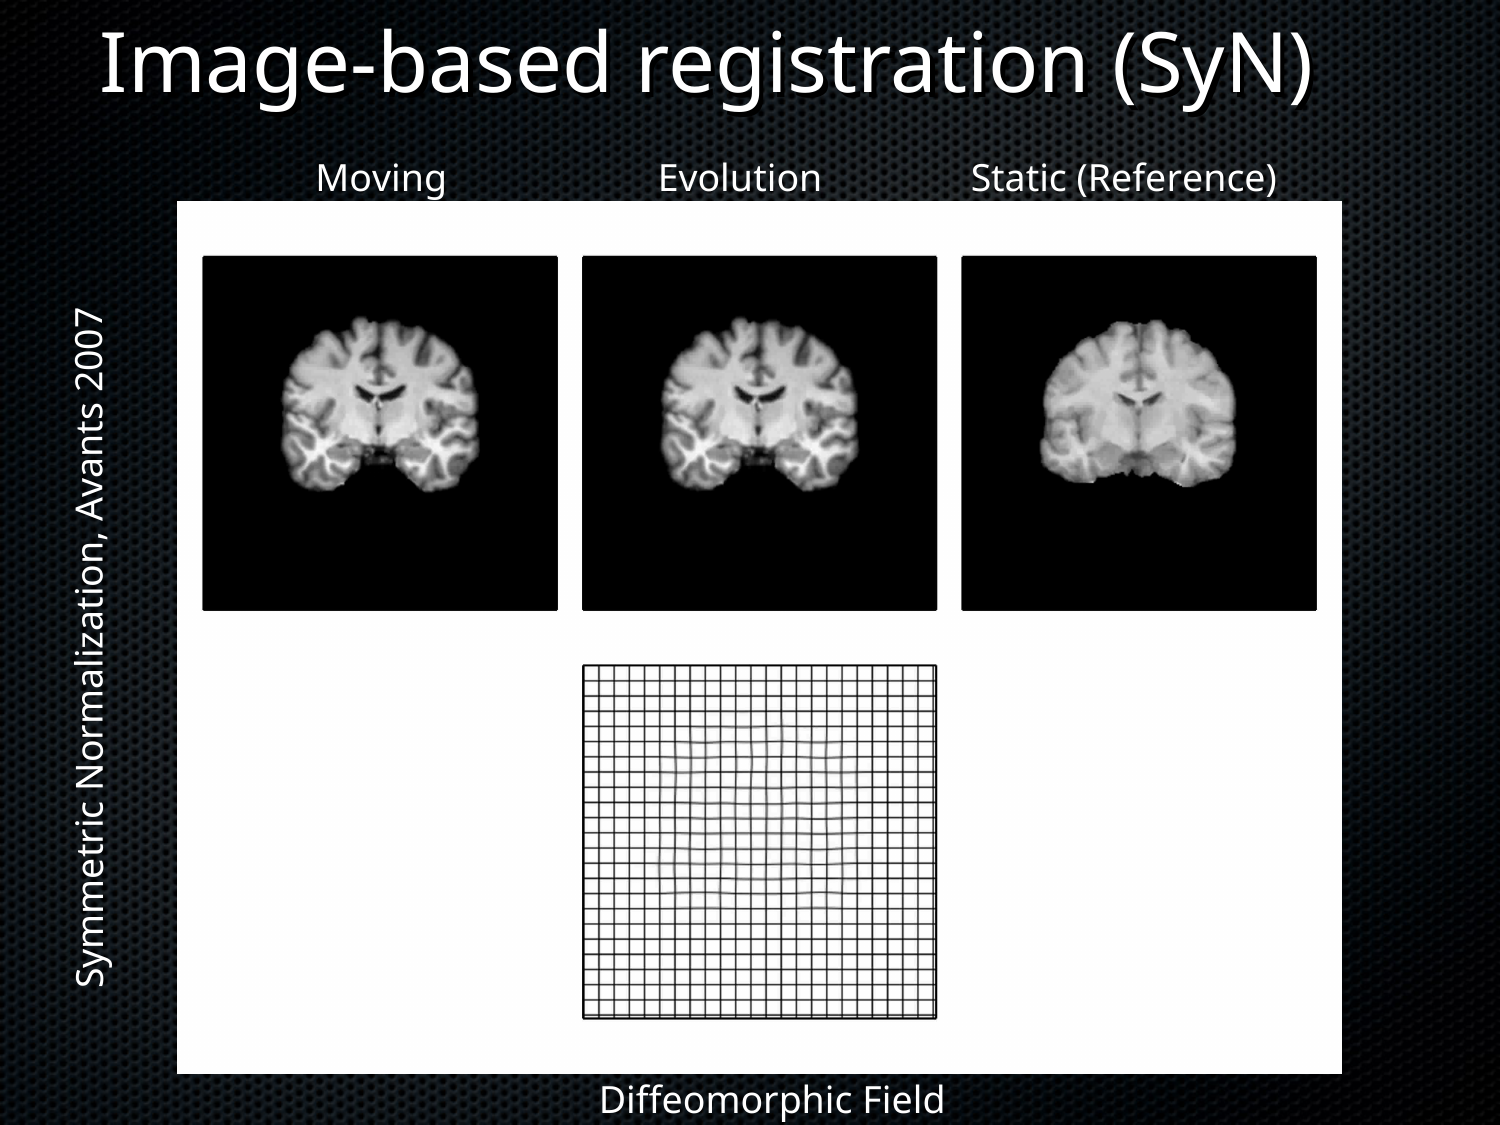

# Image-based registration (SyN)
Moving
Evolution
Static (Reference)
Symmetric Normalization, Avants 2007
Diffeomorphic
Field
Diffeomorphic Field